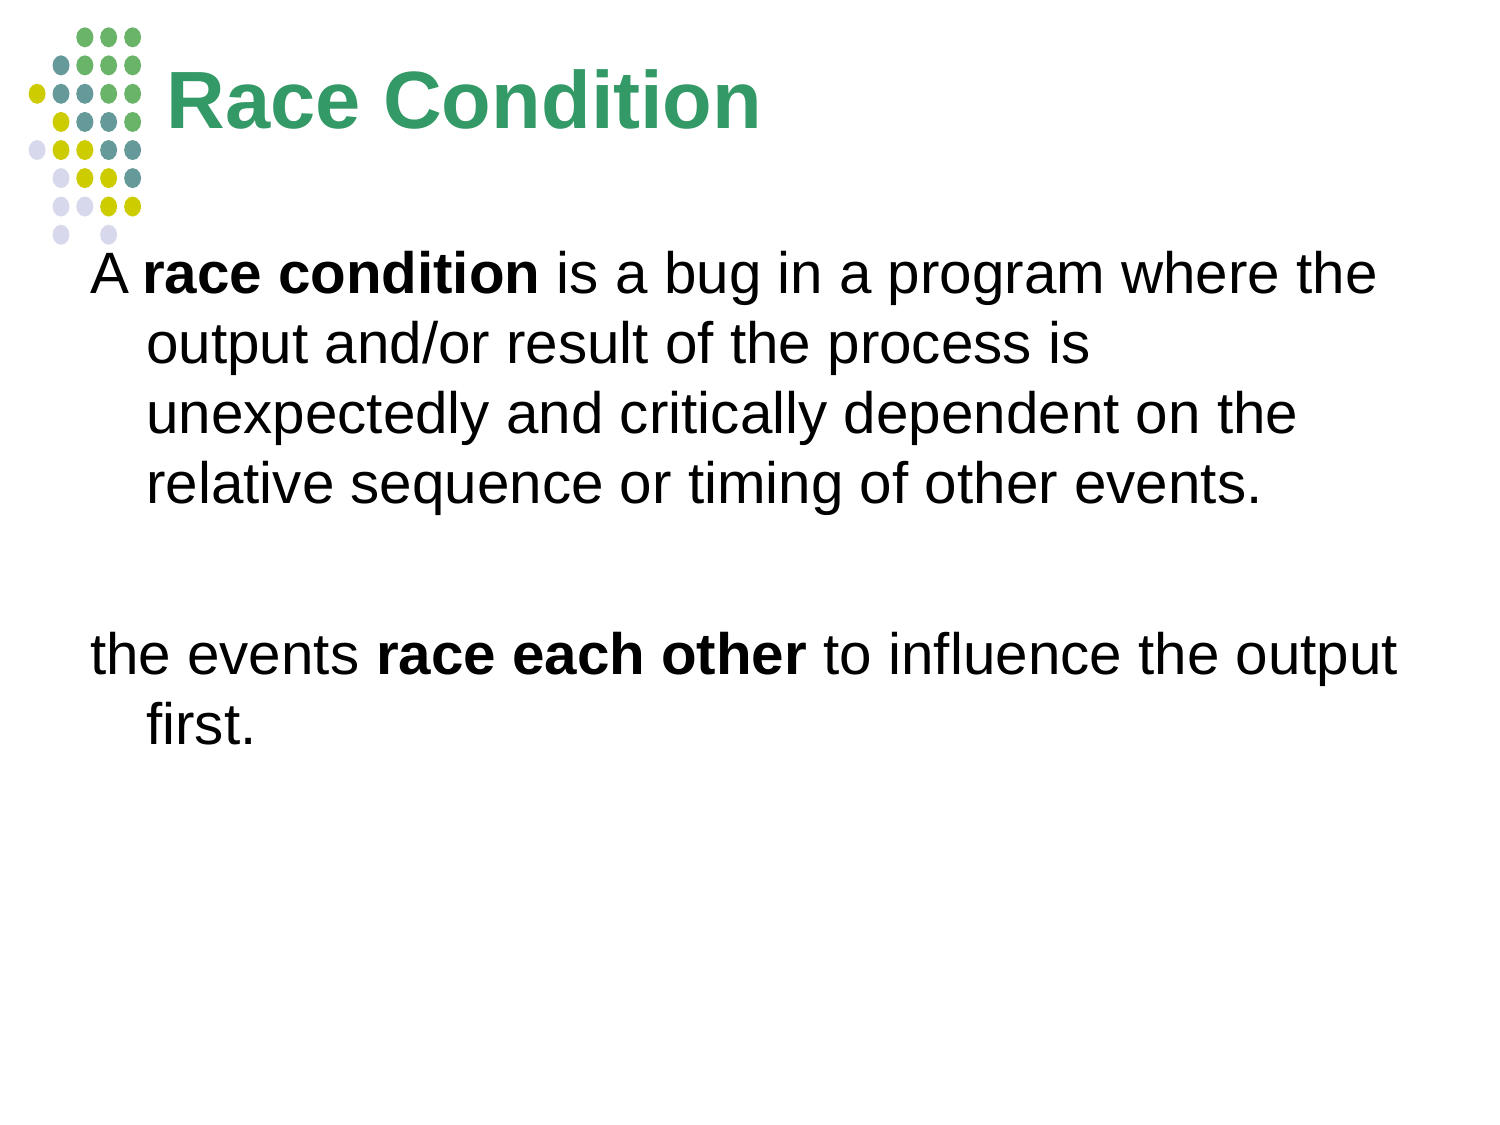

# Race Condition
A race condition is a bug in a program where the output and/or result of the process is unexpectedly and critically dependent on the relative sequence or timing of other events.
the events race each other to influence the output first.